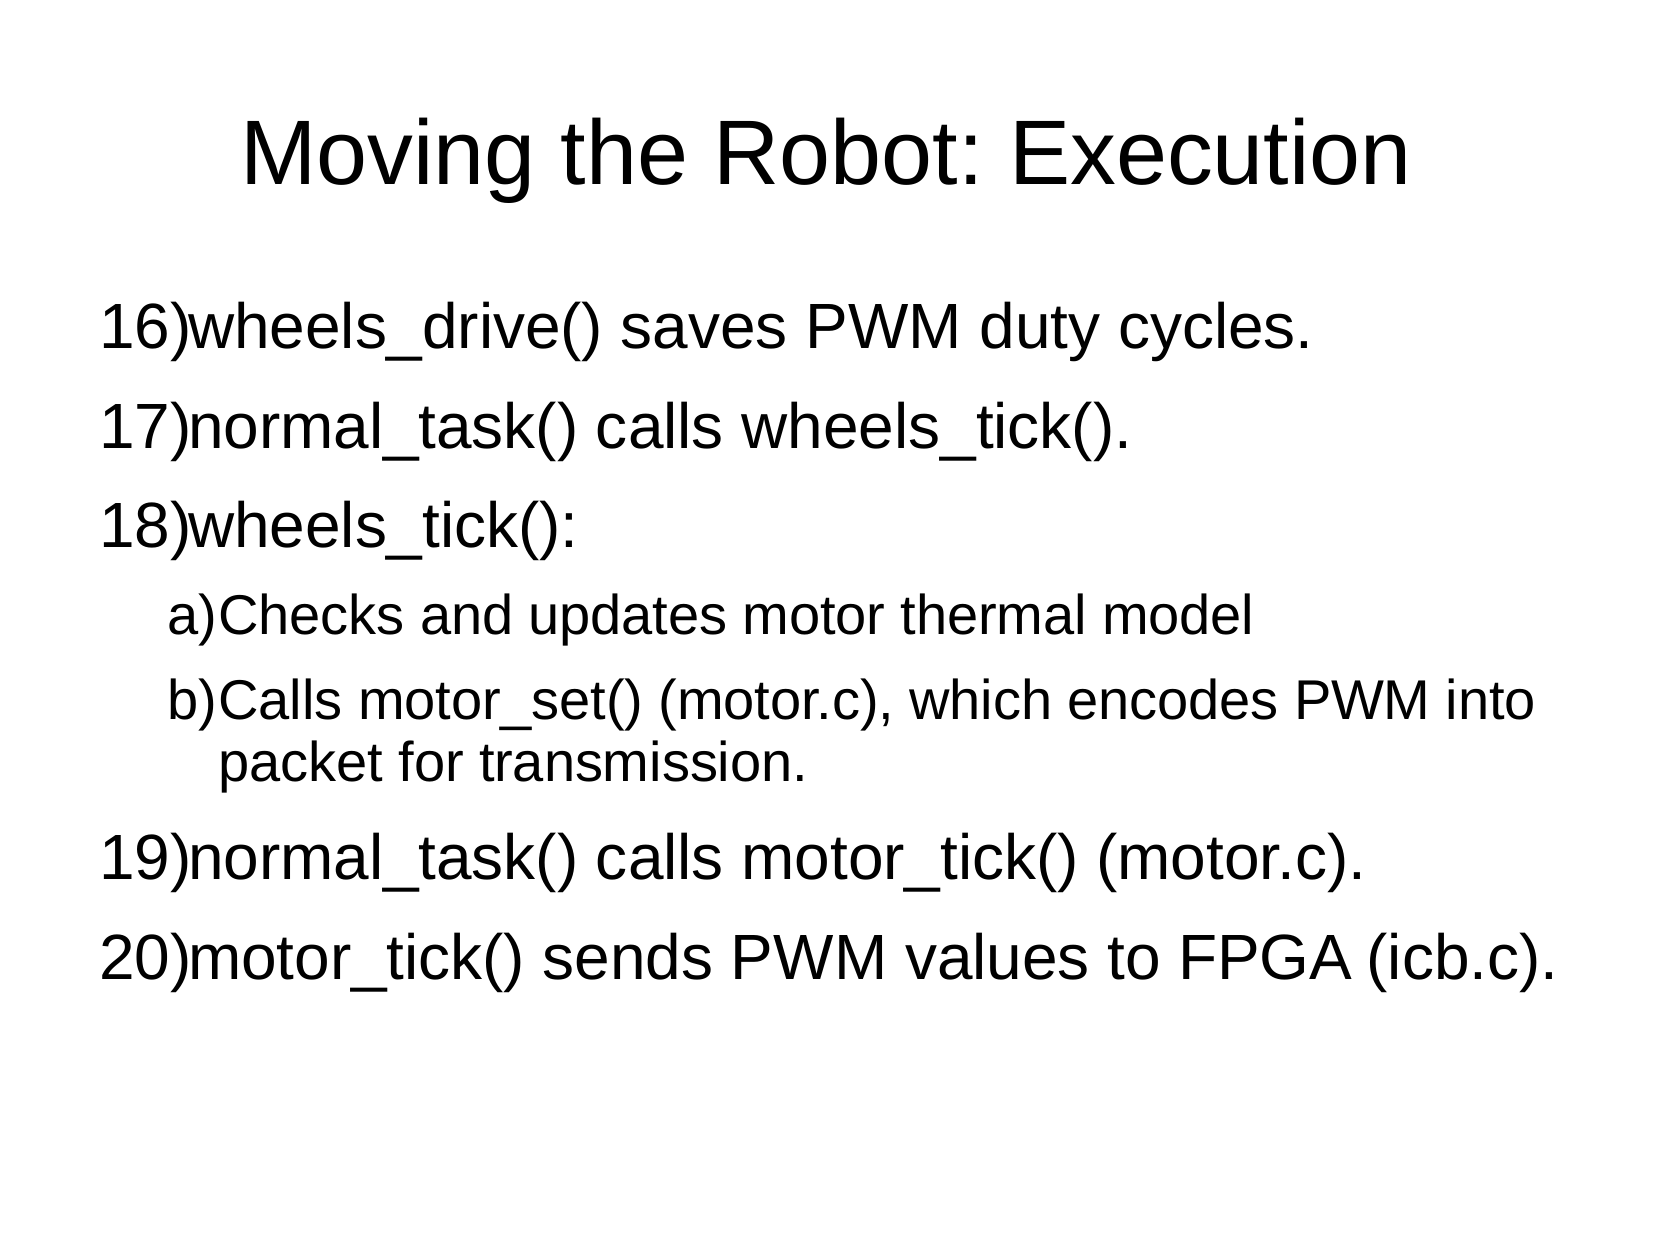

# Moving the Robot: Execution
wheels_drive() saves PWM duty cycles.
normal_task() calls wheels_tick().
wheels_tick():
Checks and updates motor thermal model
Calls motor_set() (motor.c), which encodes PWM into packet for transmission.
normal_task() calls motor_tick() (motor.c).
motor_tick() sends PWM values to FPGA (icb.c).